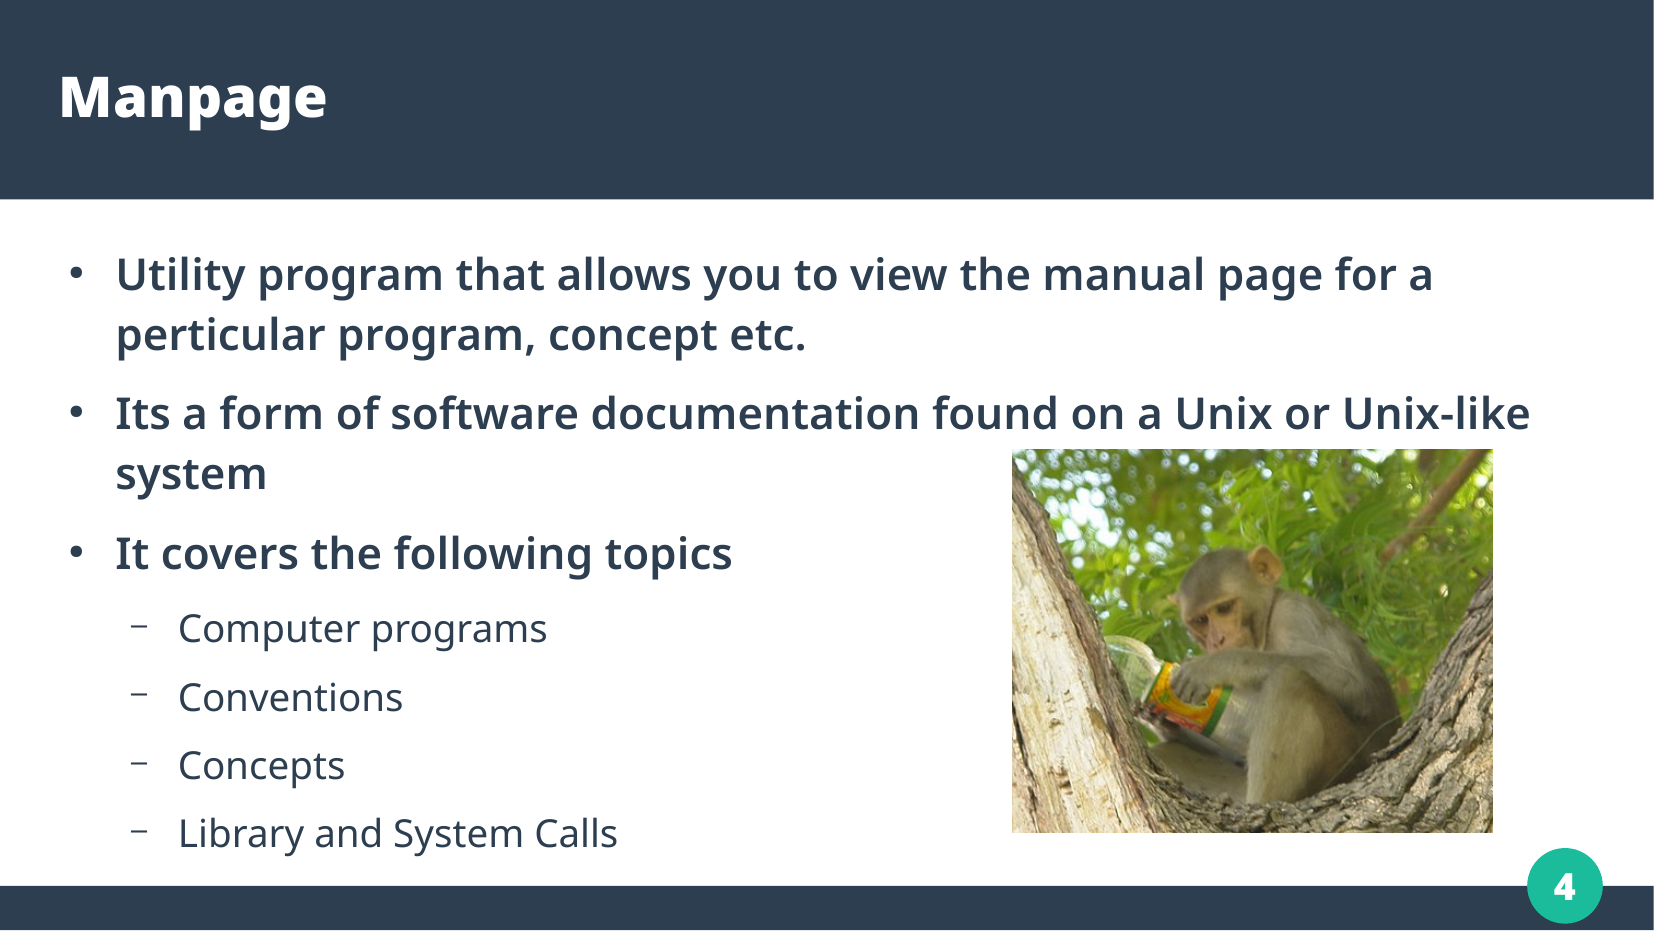

# Manpage
Utility program that allows you to view the manual page for a perticular program, concept etc.
Its a form of software documentation found on a Unix or Unix-like system
It covers the following topics
Computer programs
Conventions
Concepts
Library and System Calls